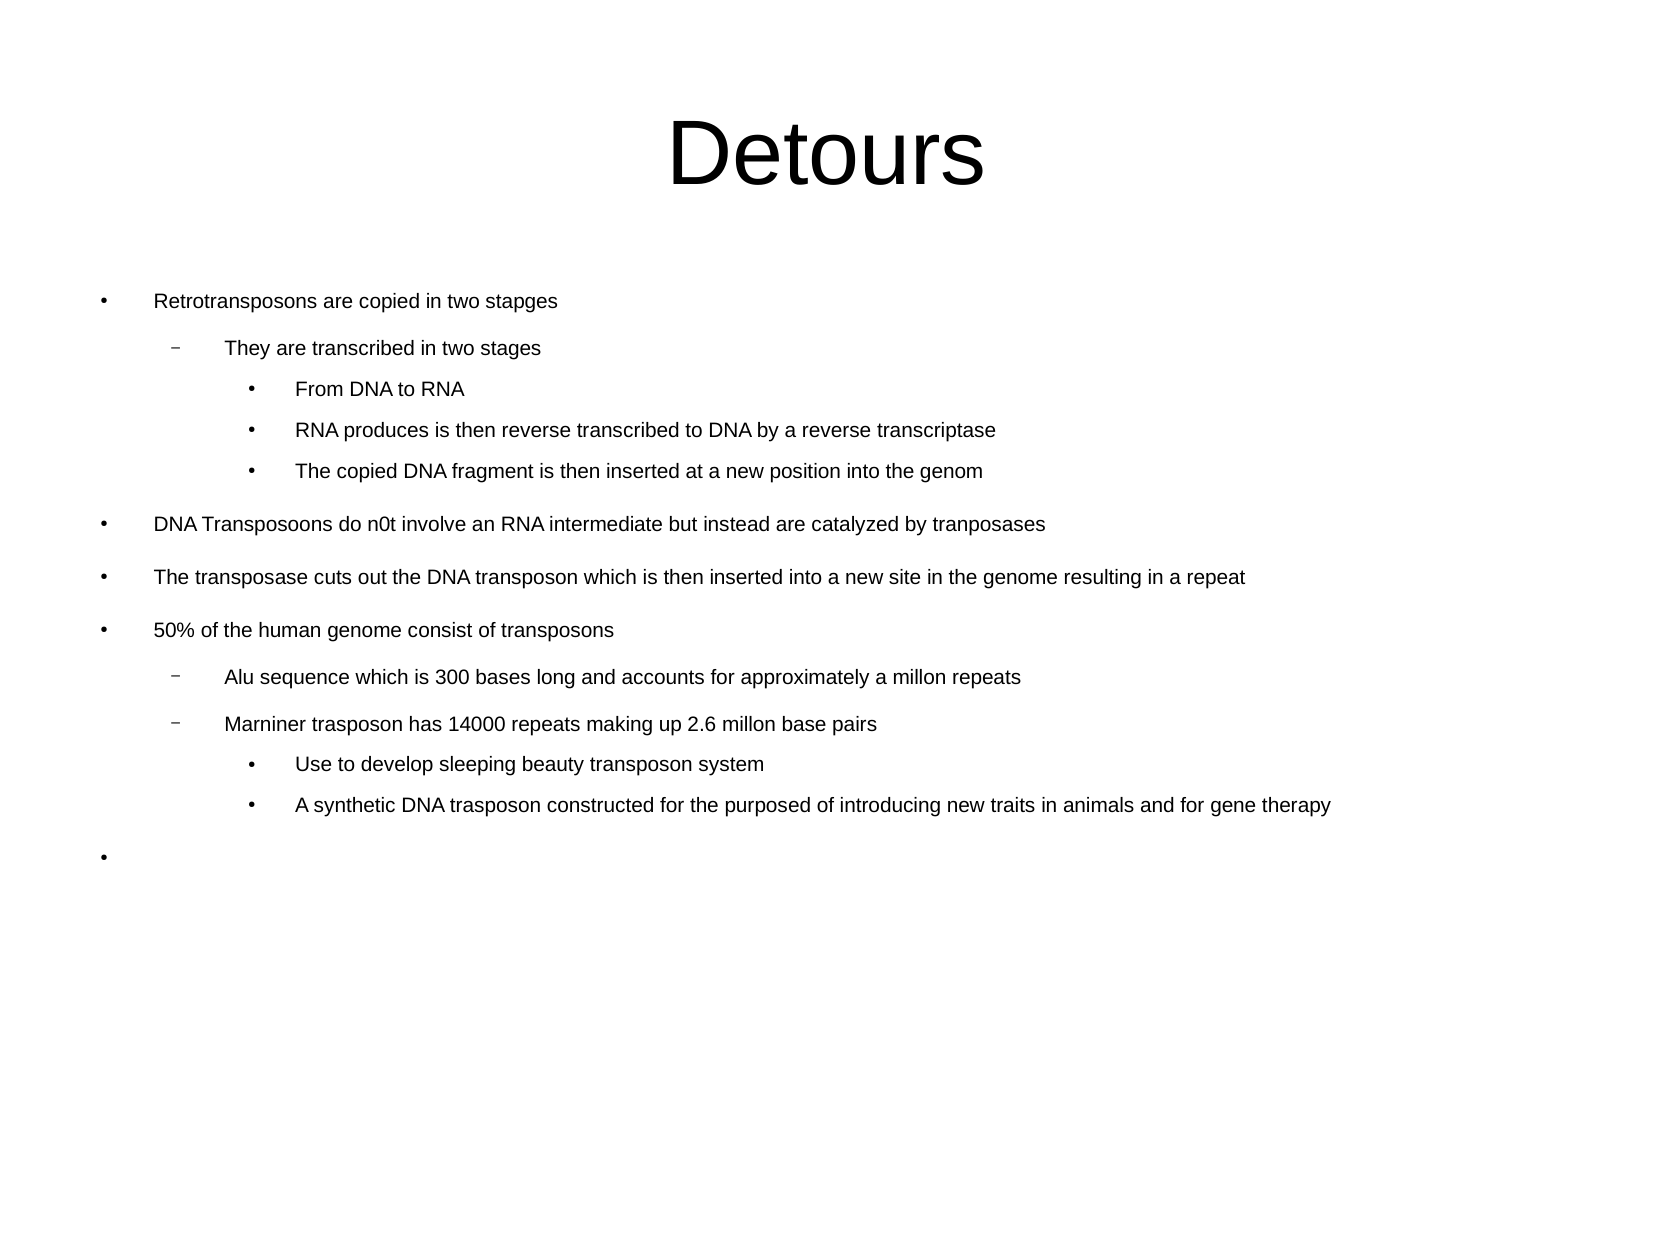

# Detours
Retrotransposons are copied in two stapges
They are transcribed in two stages
From DNA to RNA
RNA produces is then reverse transcribed to DNA by a reverse transcriptase
The copied DNA fragment is then inserted at a new position into the genom
DNA Transposoons do n0t involve an RNA intermediate but instead are catalyzed by tranposases
The transposase cuts out the DNA transposon which is then inserted into a new site in the genome resulting in a repeat
50% of the human genome consist of transposons
Alu sequence which is 300 bases long and accounts for approximately a millon repeats
Marniner trasposon has 14000 repeats making up 2.6 millon base pairs
Use to develop sleeping beauty transposon system
A synthetic DNA trasposon constructed for the purposed of introducing new traits in animals and for gene therapy